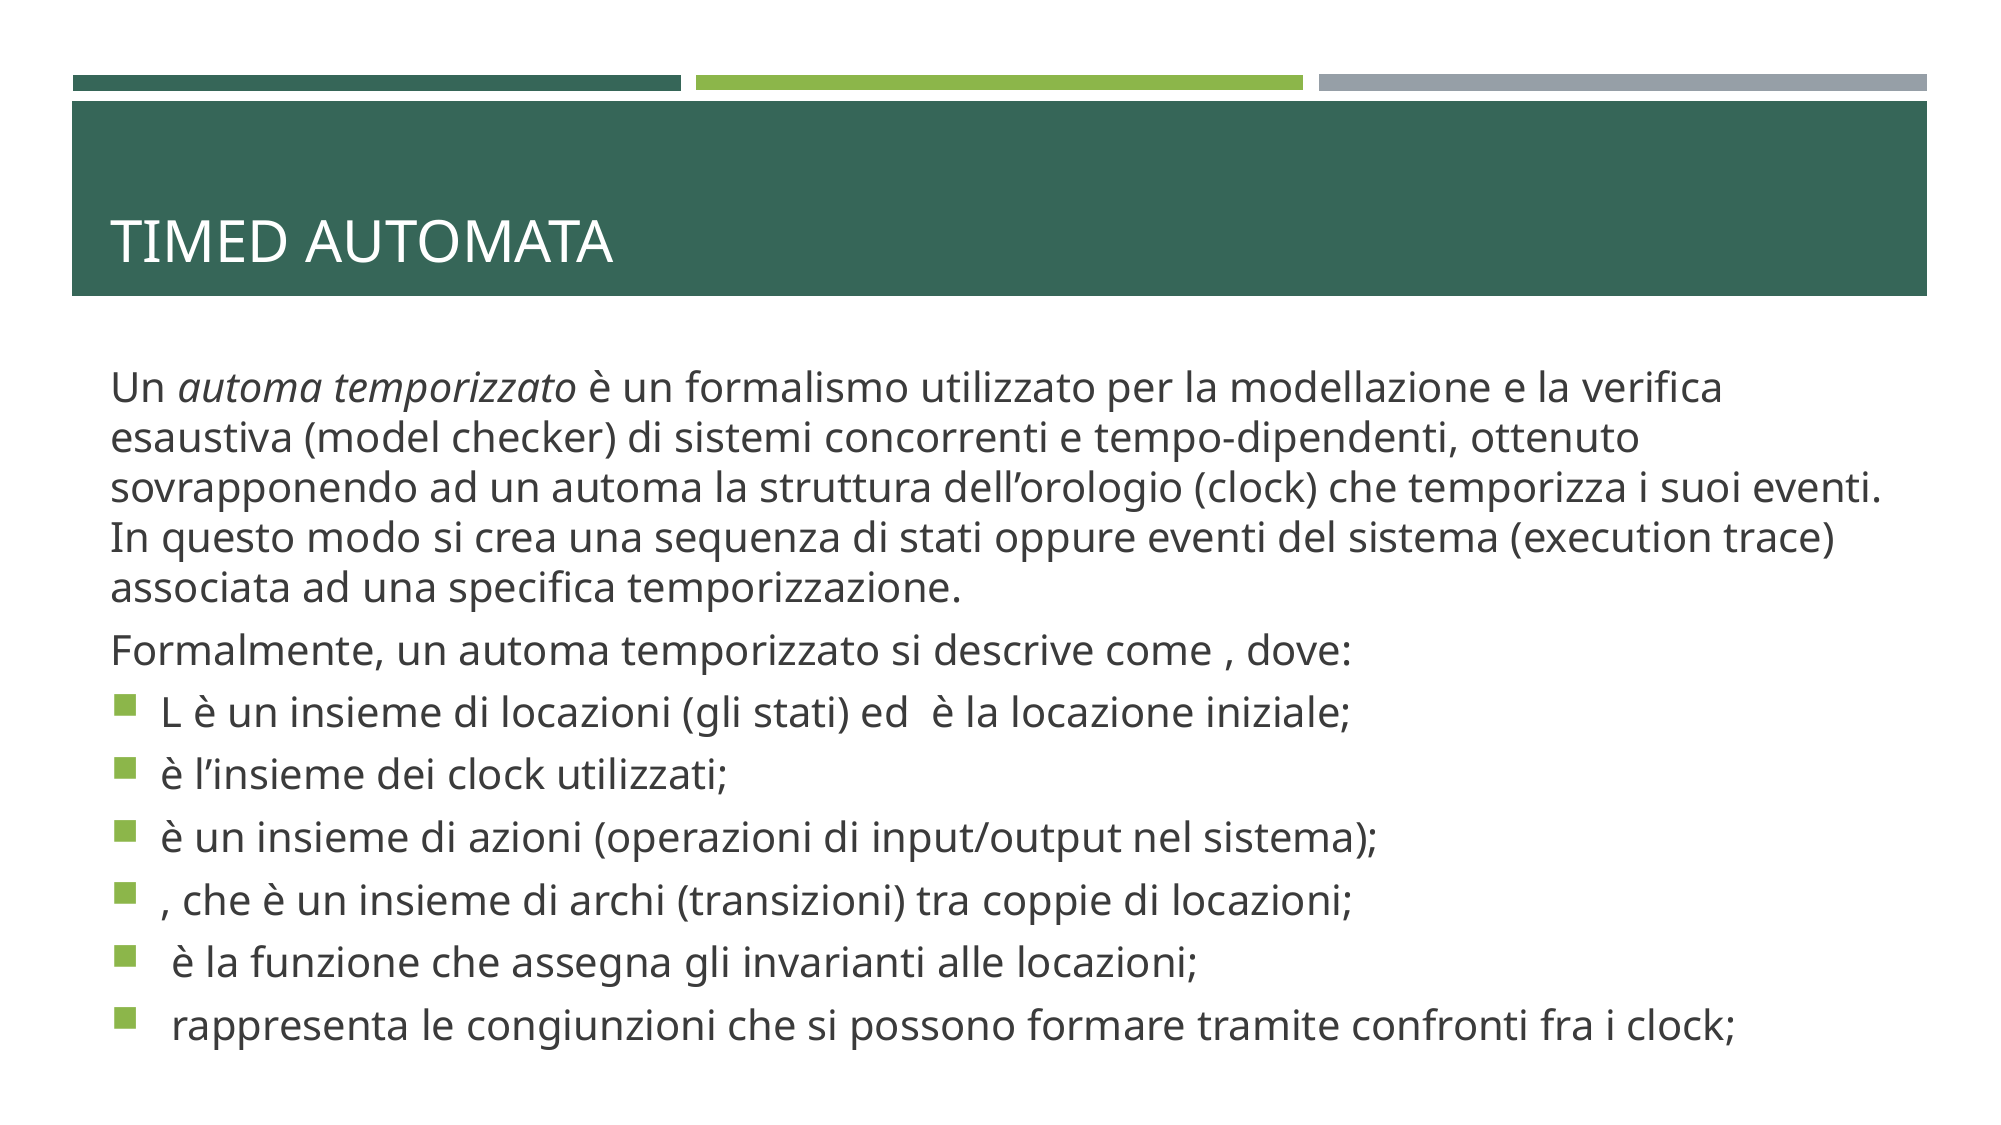

# Timed automata
Un automa temporizzato è un formalismo utilizzato per la modellazione e la verifica esaustiva (model checker) di sistemi concorrenti e tempo-dipendenti, ottenuto sovrapponendo ad un automa la struttura dell’orologio (clock) che temporizza i suoi eventi. In questo modo si crea una sequenza di stati oppure eventi del sistema (execution trace) associata ad una specifica temporizzazione.
Formalmente, un automa temporizzato si descrive come , dove:
L è un insieme di locazioni (gli stati) ed è la locazione iniziale;
è l’insieme dei clock utilizzati;
è un insieme di azioni (operazioni di input/output nel sistema);
, che è un insieme di archi (transizioni) tra coppie di locazioni;
 è la funzione che assegna gli invarianti alle locazioni;
 rappresenta le congiunzioni che si possono formare tramite confronti fra i clock;